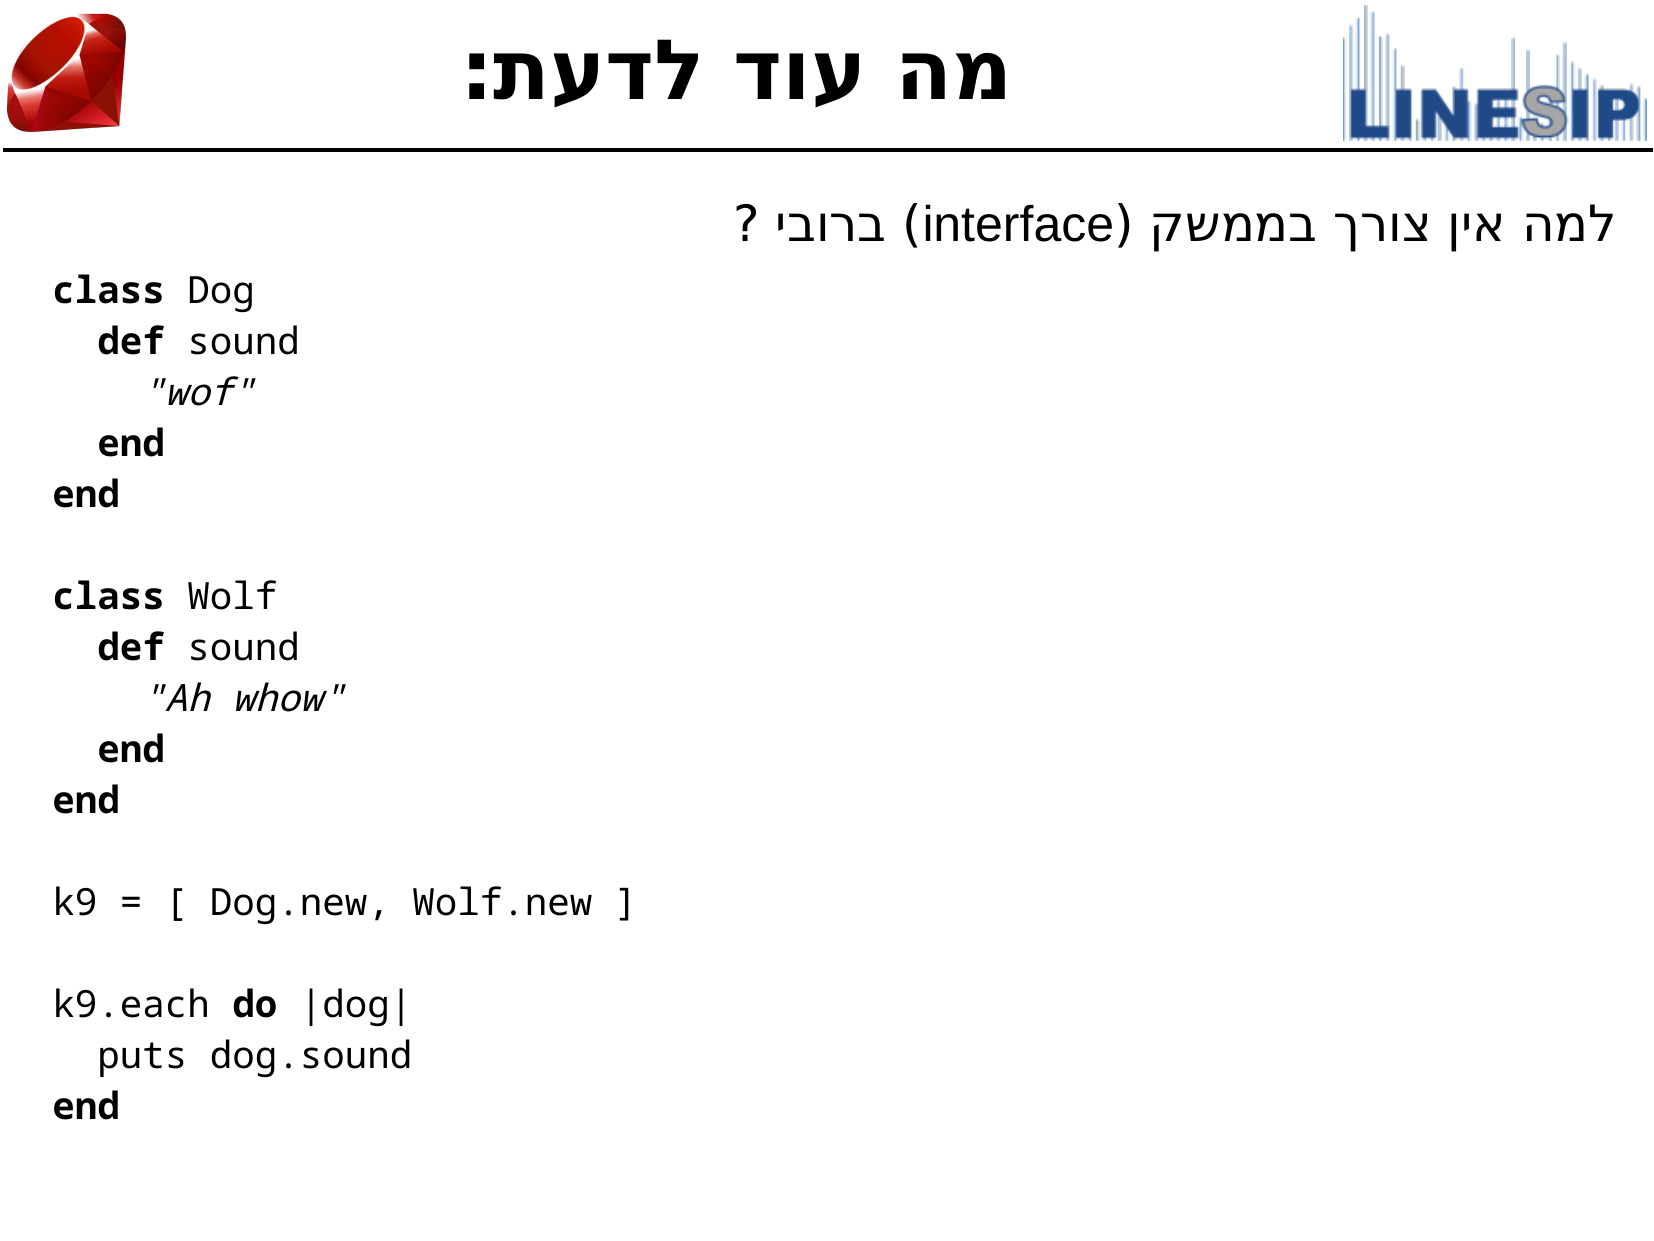

מה עוד לדעת:
למה אין צורך בממשק (interface) ברובי ?
class Dog
 def sound
 "wof"
 end
end
class Wolf
 def sound
 "Ah whow"
 end
end
k9 = [ Dog.new, Wolf.new ]
k9.each do |dog|
 puts dog.sound
end